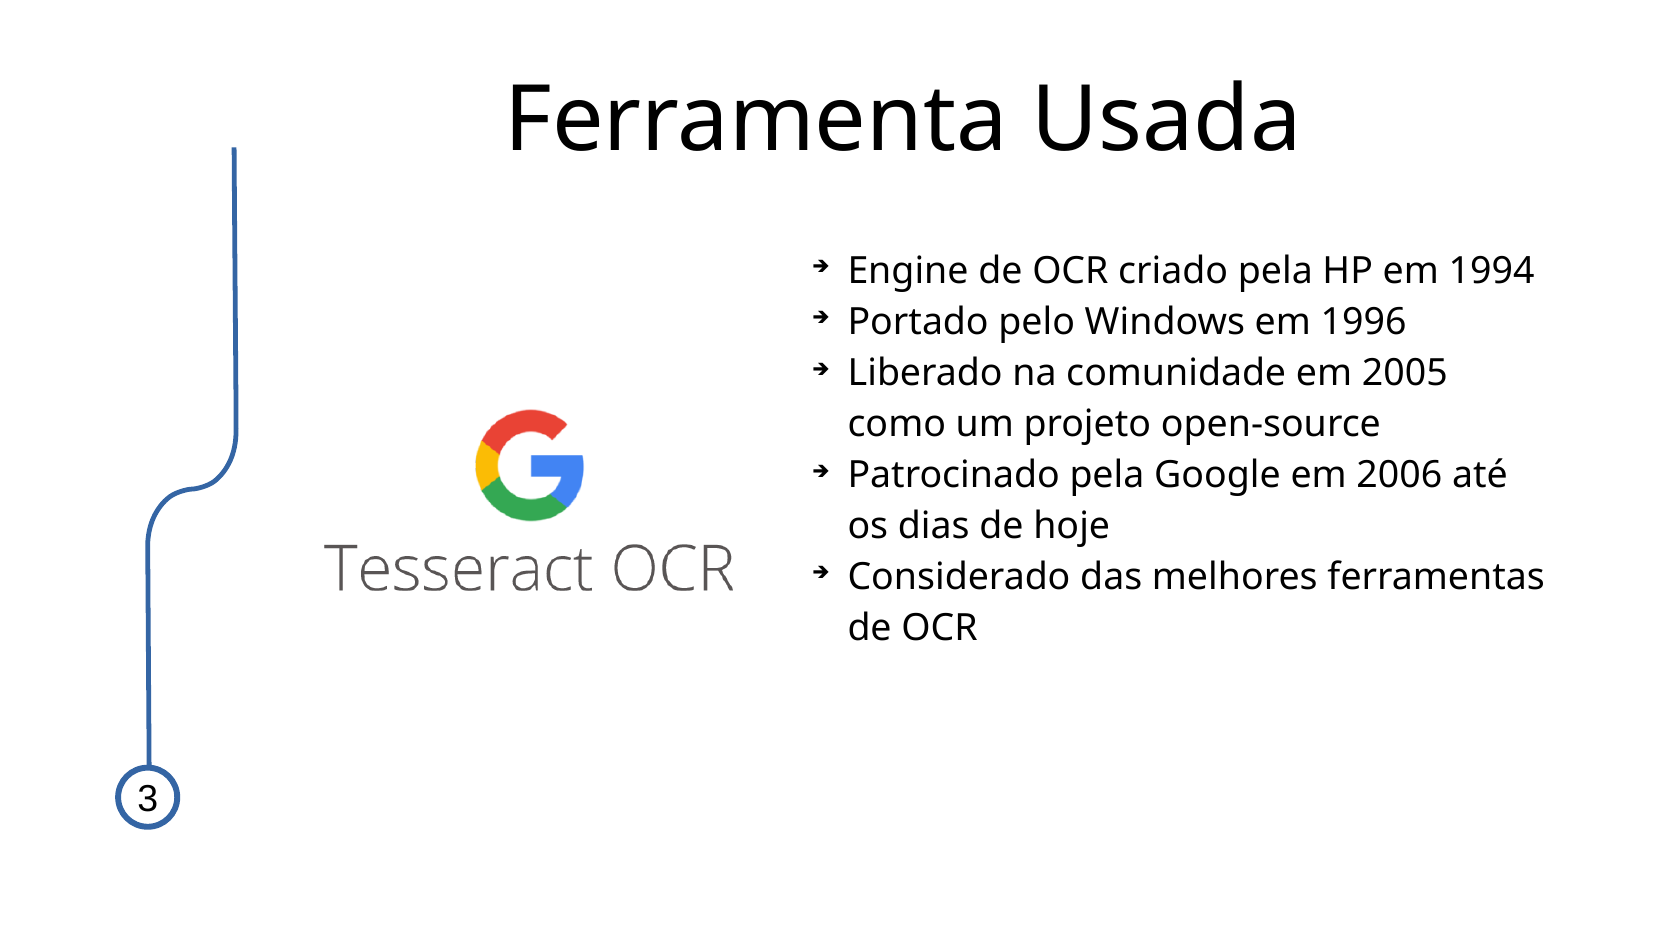

# Ferramenta Usada
Engine de OCR criado pela HP em 1994
Portado pelo Windows em 1996
Liberado na comunidade em 2005 como um projeto open-source
Patrocinado pela Google em 2006 até os dias de hoje
Considerado das melhores ferramentas de OCR
3